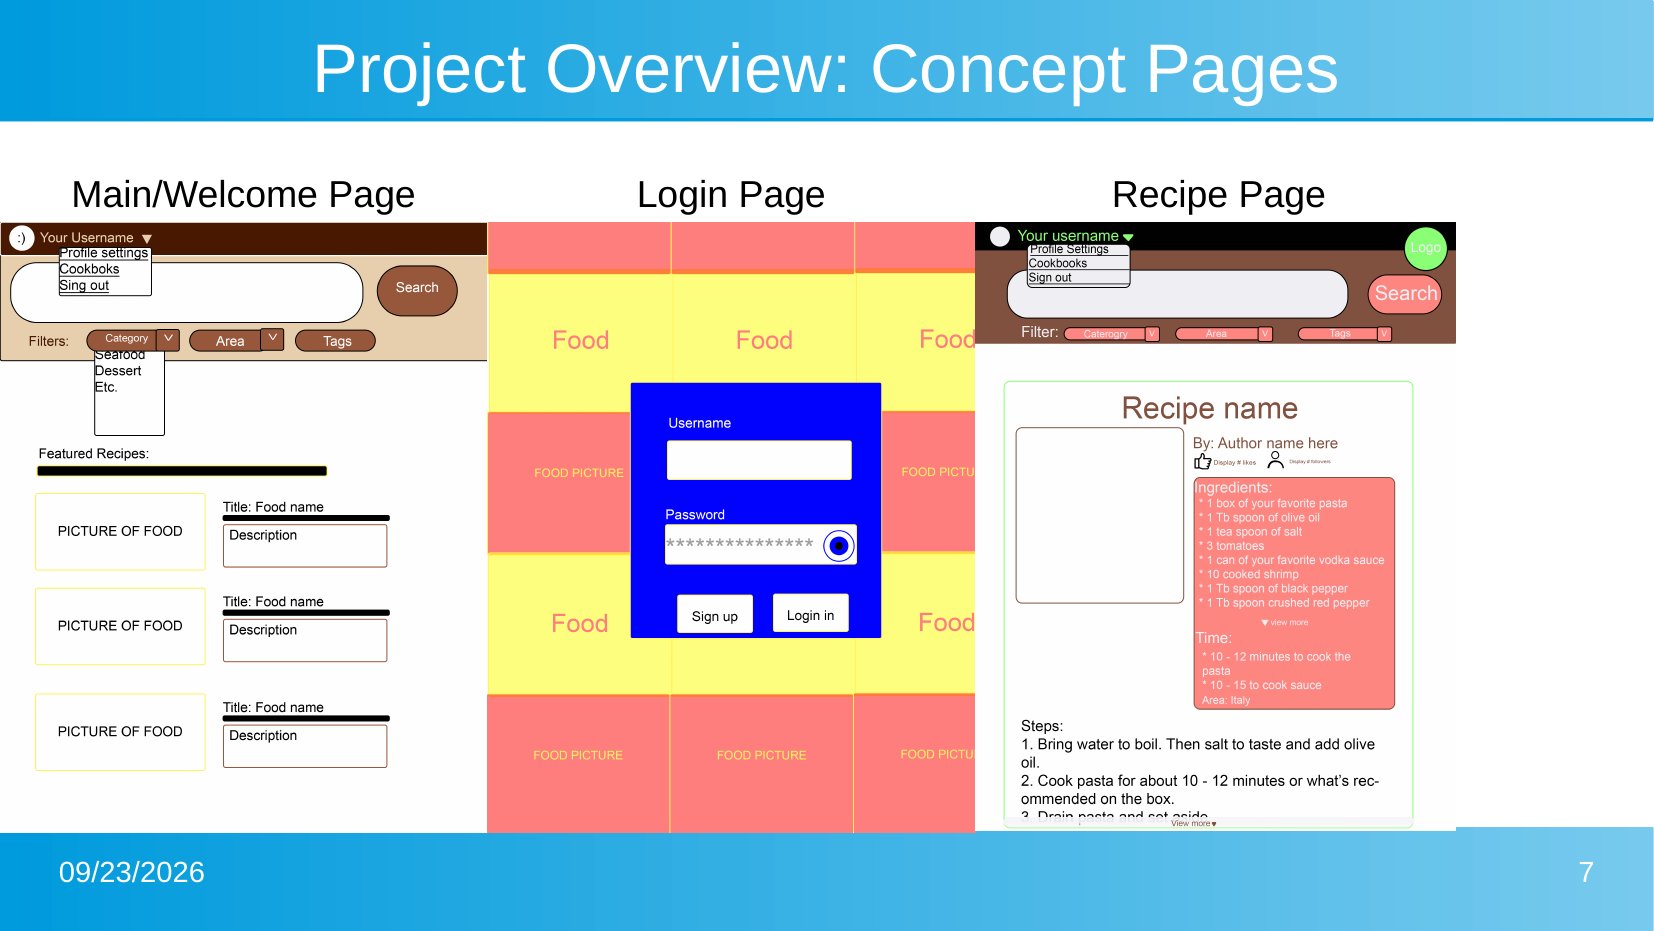

# Project Overview: Concept Pages
Main/Welcome Page
Login Page
Recipe Page
7